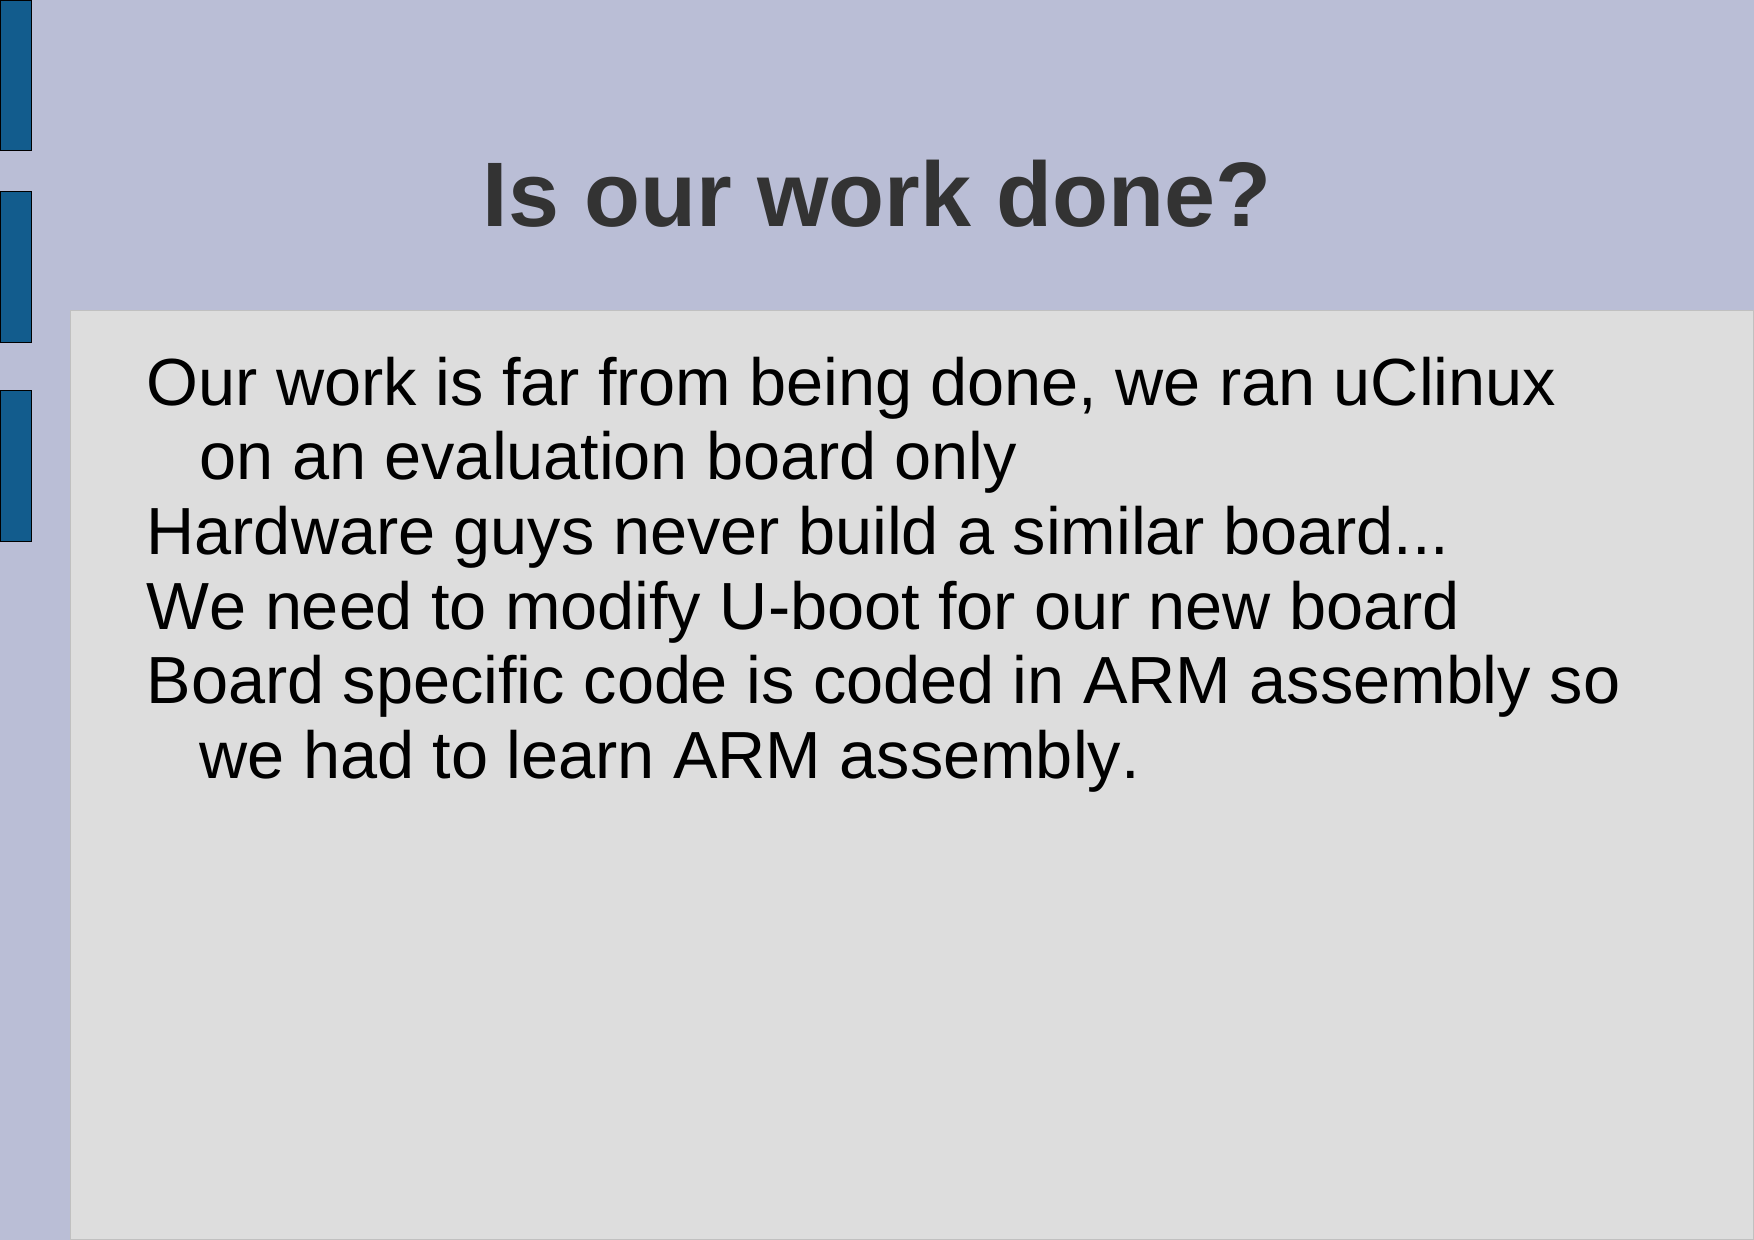

# Is our work done?
Our work is far from being done, we ran uClinux on an evaluation board only
Hardware guys never build a similar board...
We need to modify U-boot for our new board
Board specific code is coded in ARM assembly so we had to learn ARM assembly.